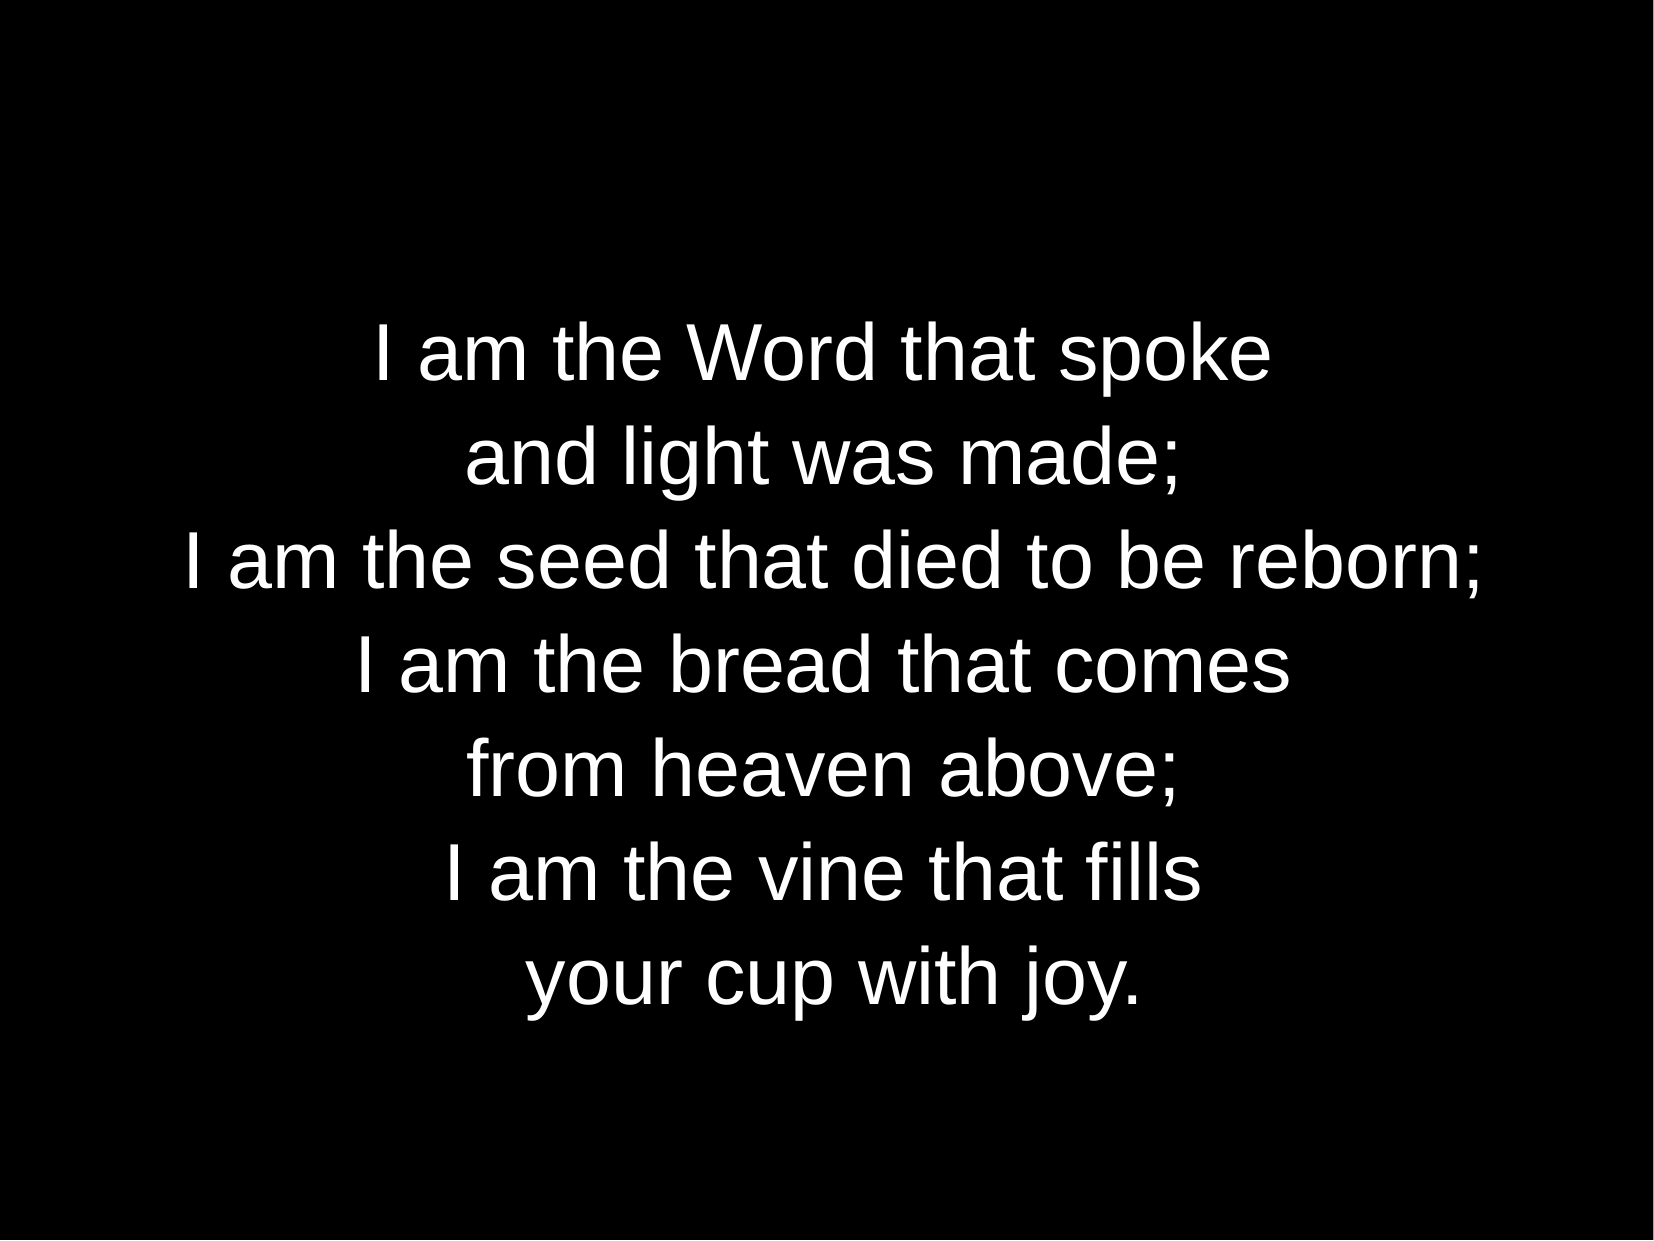

#
I am the Word that spoke
and light was made;
I am the seed that died to be reborn;
I am the bread that comes
from heaven above;
I am the vine that fills
your cup with joy.